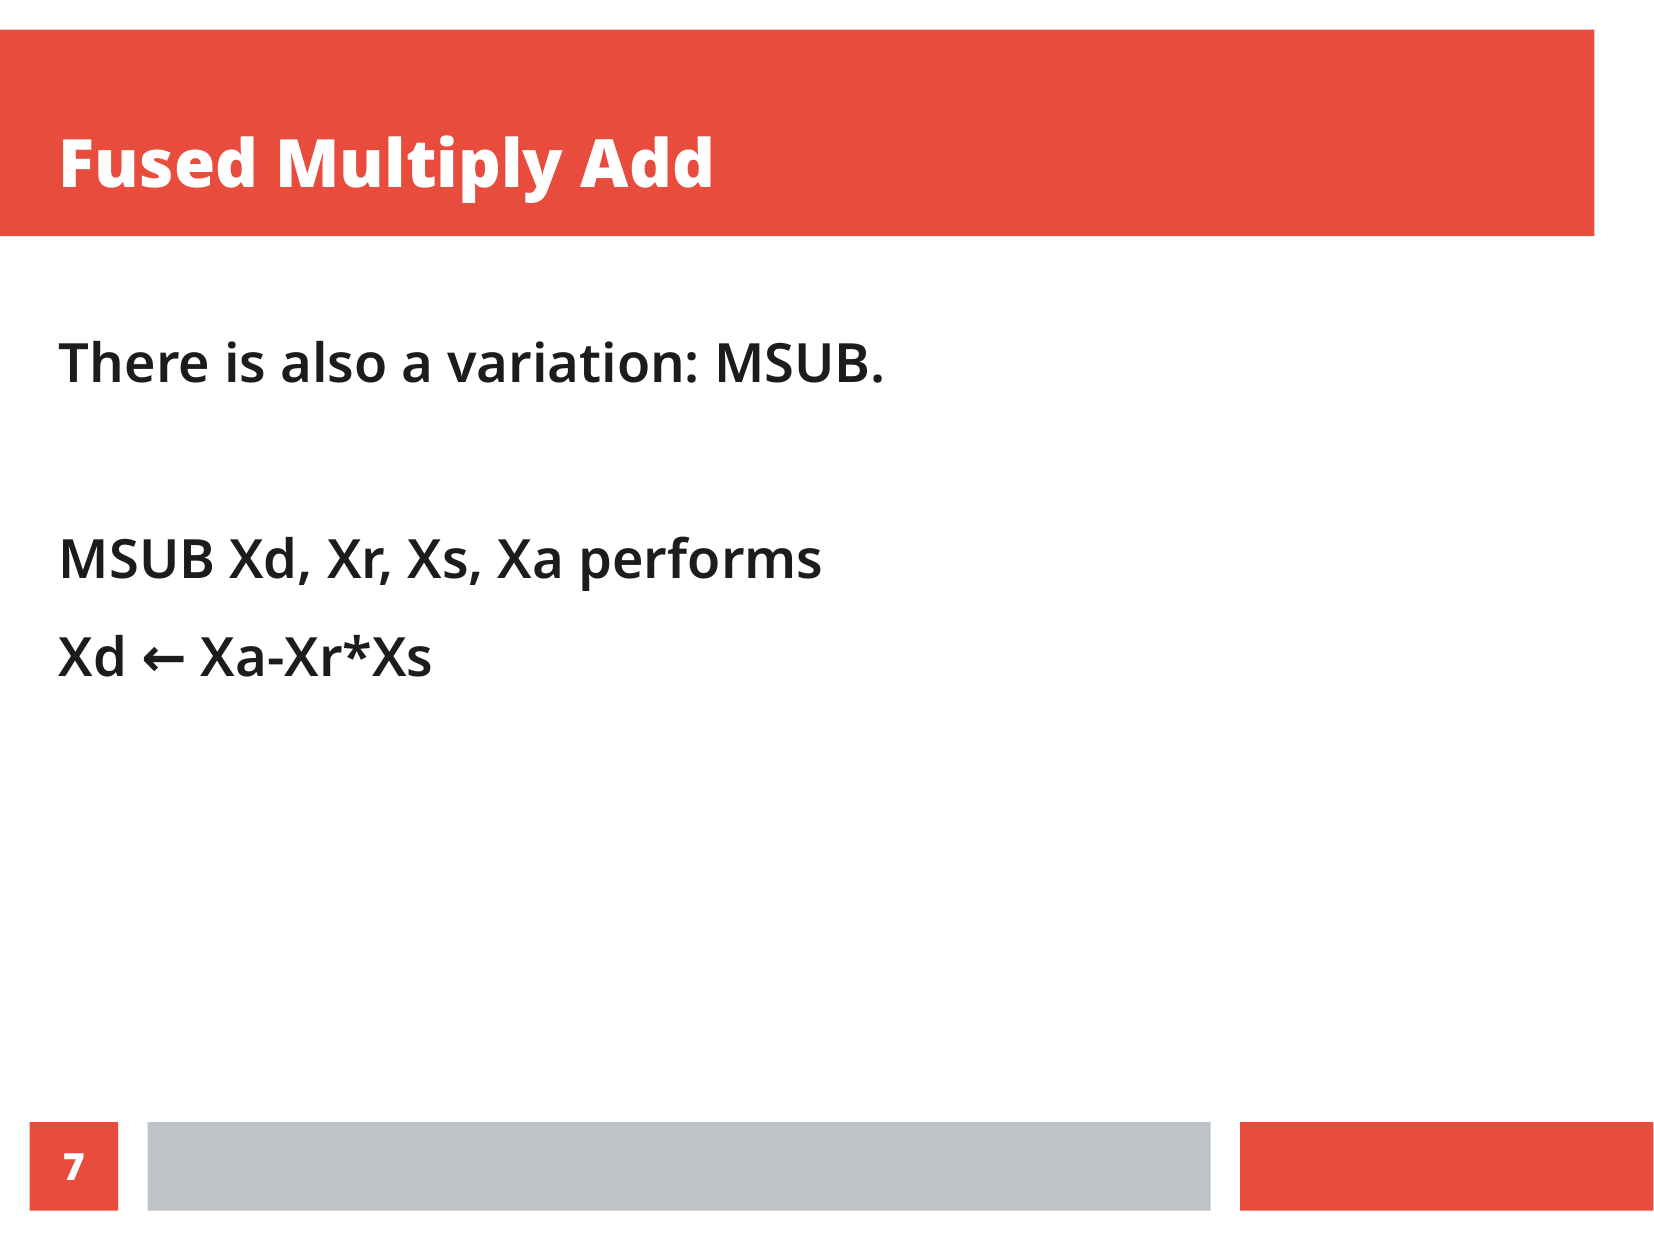

# Fused Multiply Add
There is also a variation: MSUB.
MSUB Xd, Xr, Xs, Xa performs
Xd ← Xa-Xr*Xs
7